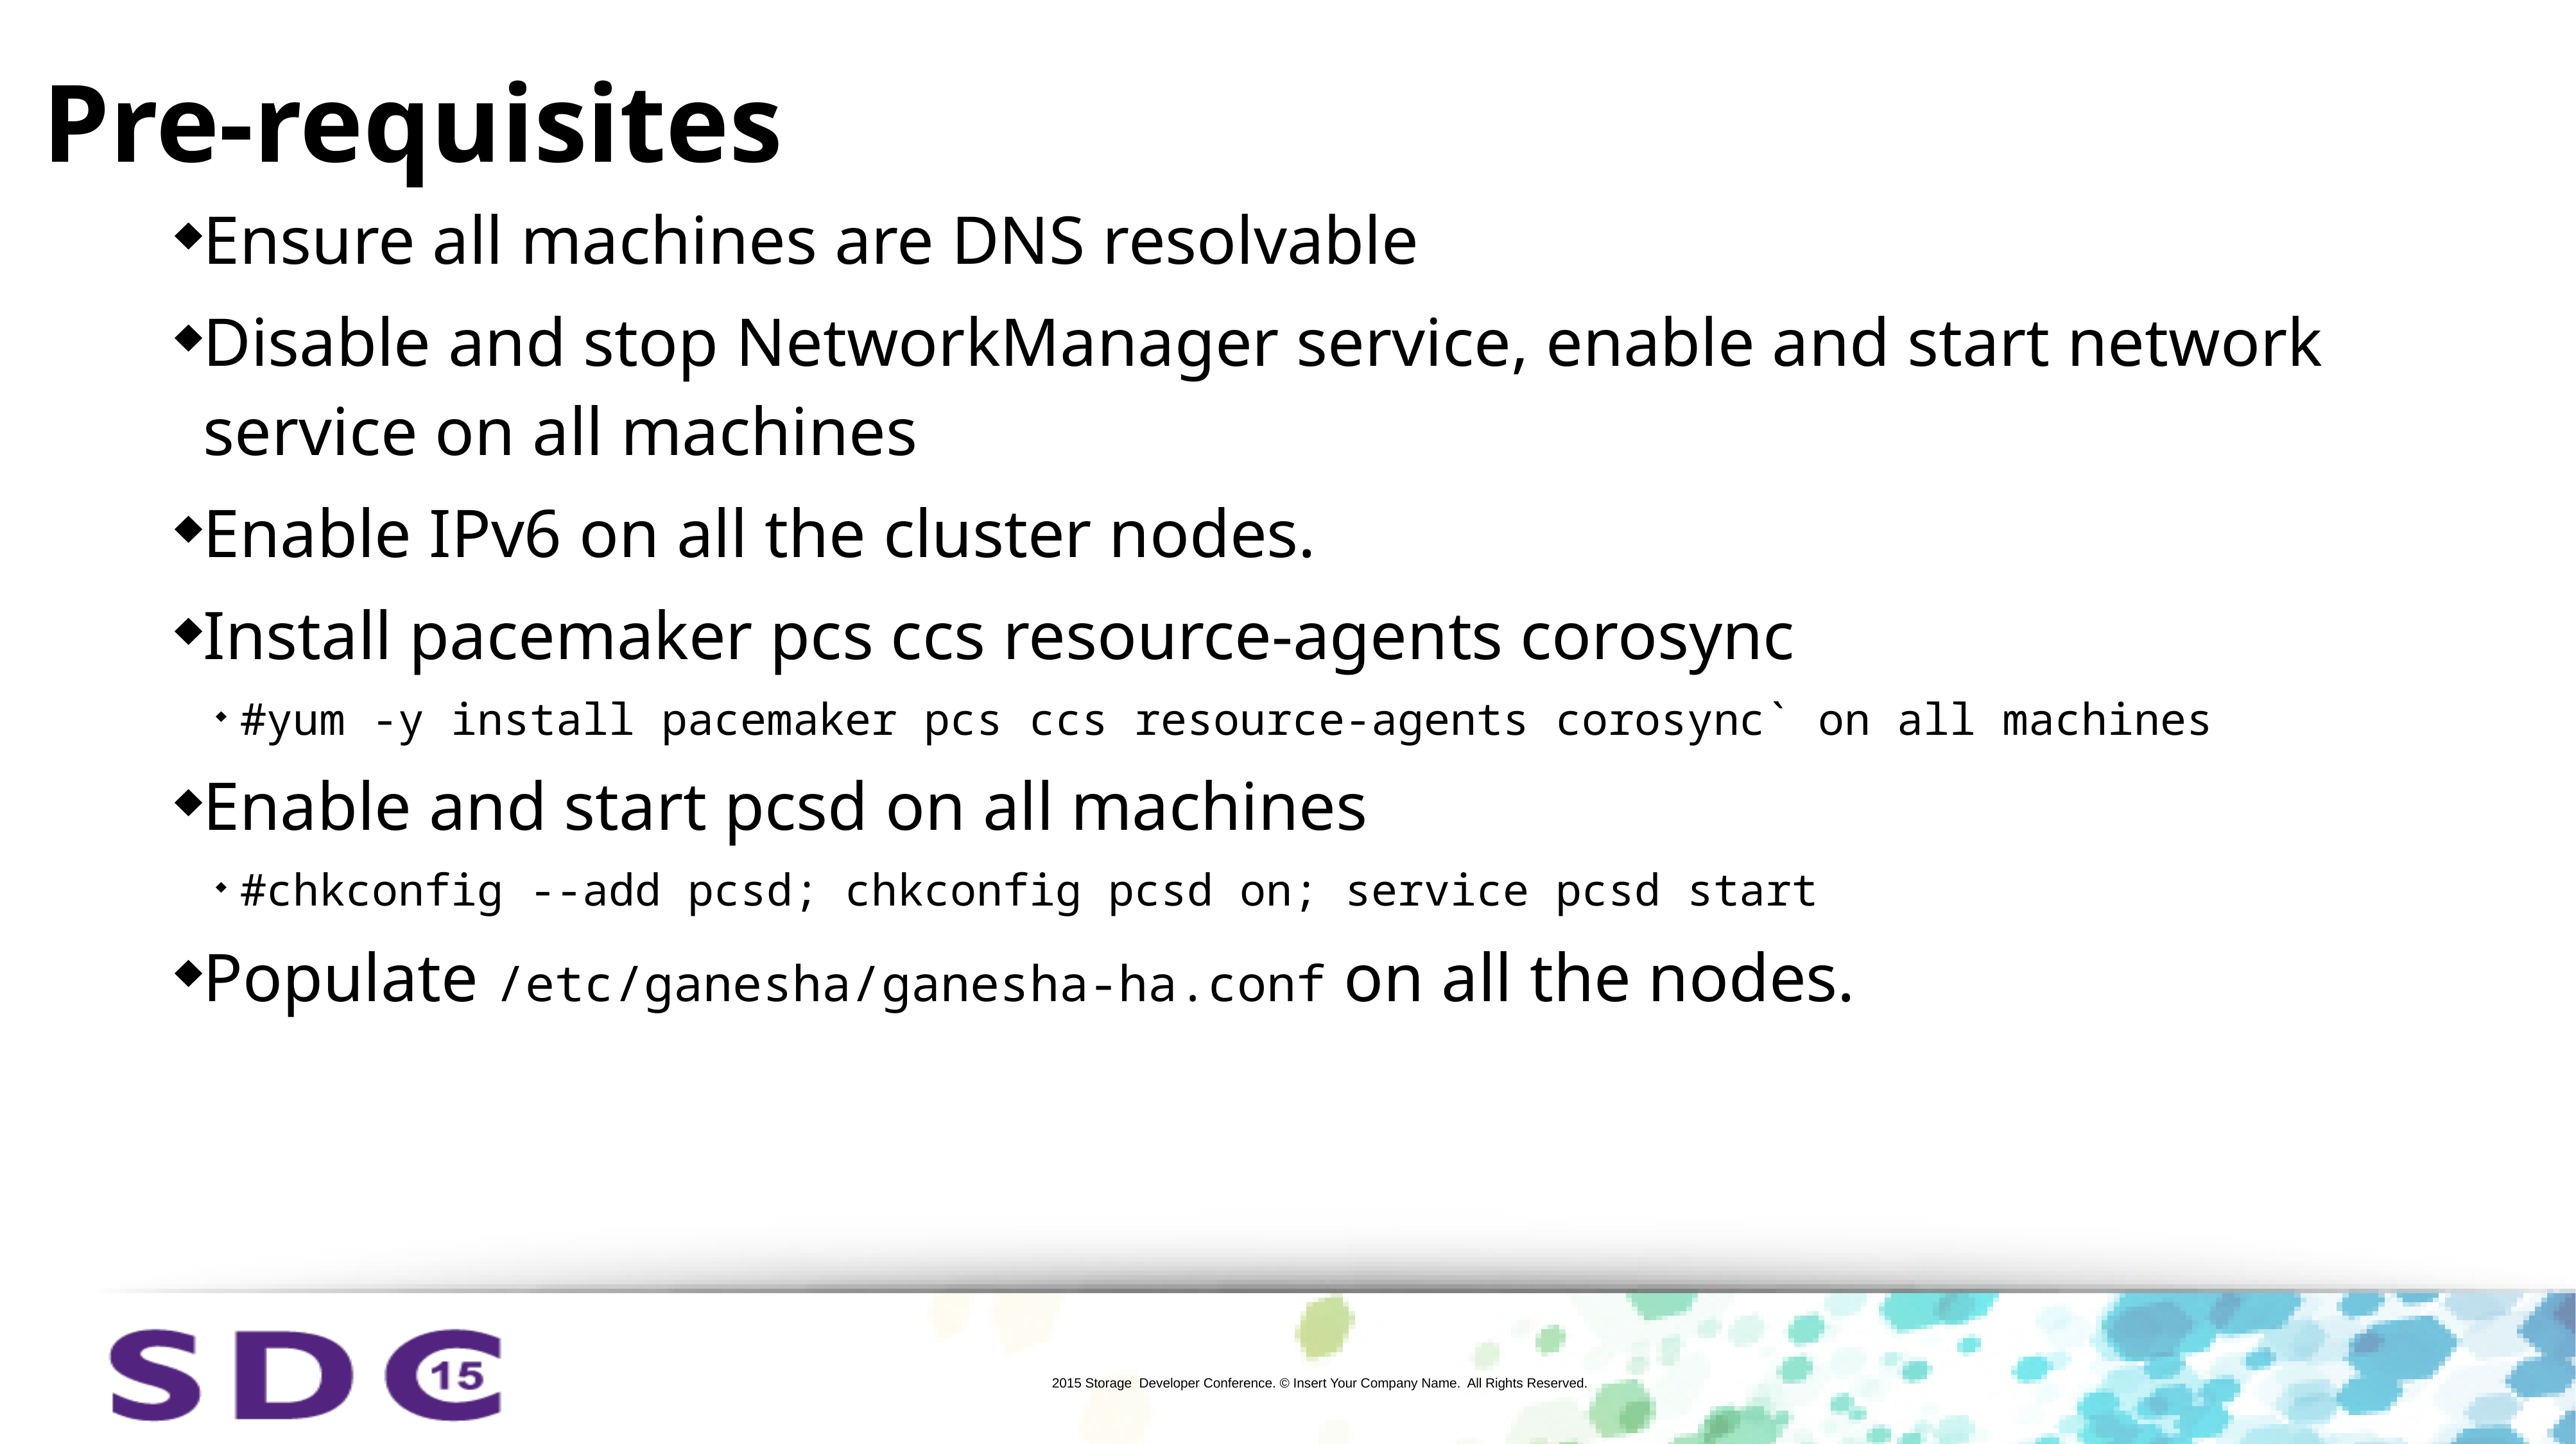

# Pre-requisites
Ensure all machines are DNS resolvable
Disable and stop NetworkManager service, enable and start network service on all machines
Enable IPv6 on all the cluster nodes.
Install pacemaker pcs ccs resource-agents corosync
#yum -y install pacemaker pcs ccs resource-agents corosync` on all machines
Enable and start pcsd on all machines
#chkconfig --add pcsd; chkconfig pcsd on; service pcsd start
Populate /etc/ganesha/ganesha-ha.conf on all the nodes.